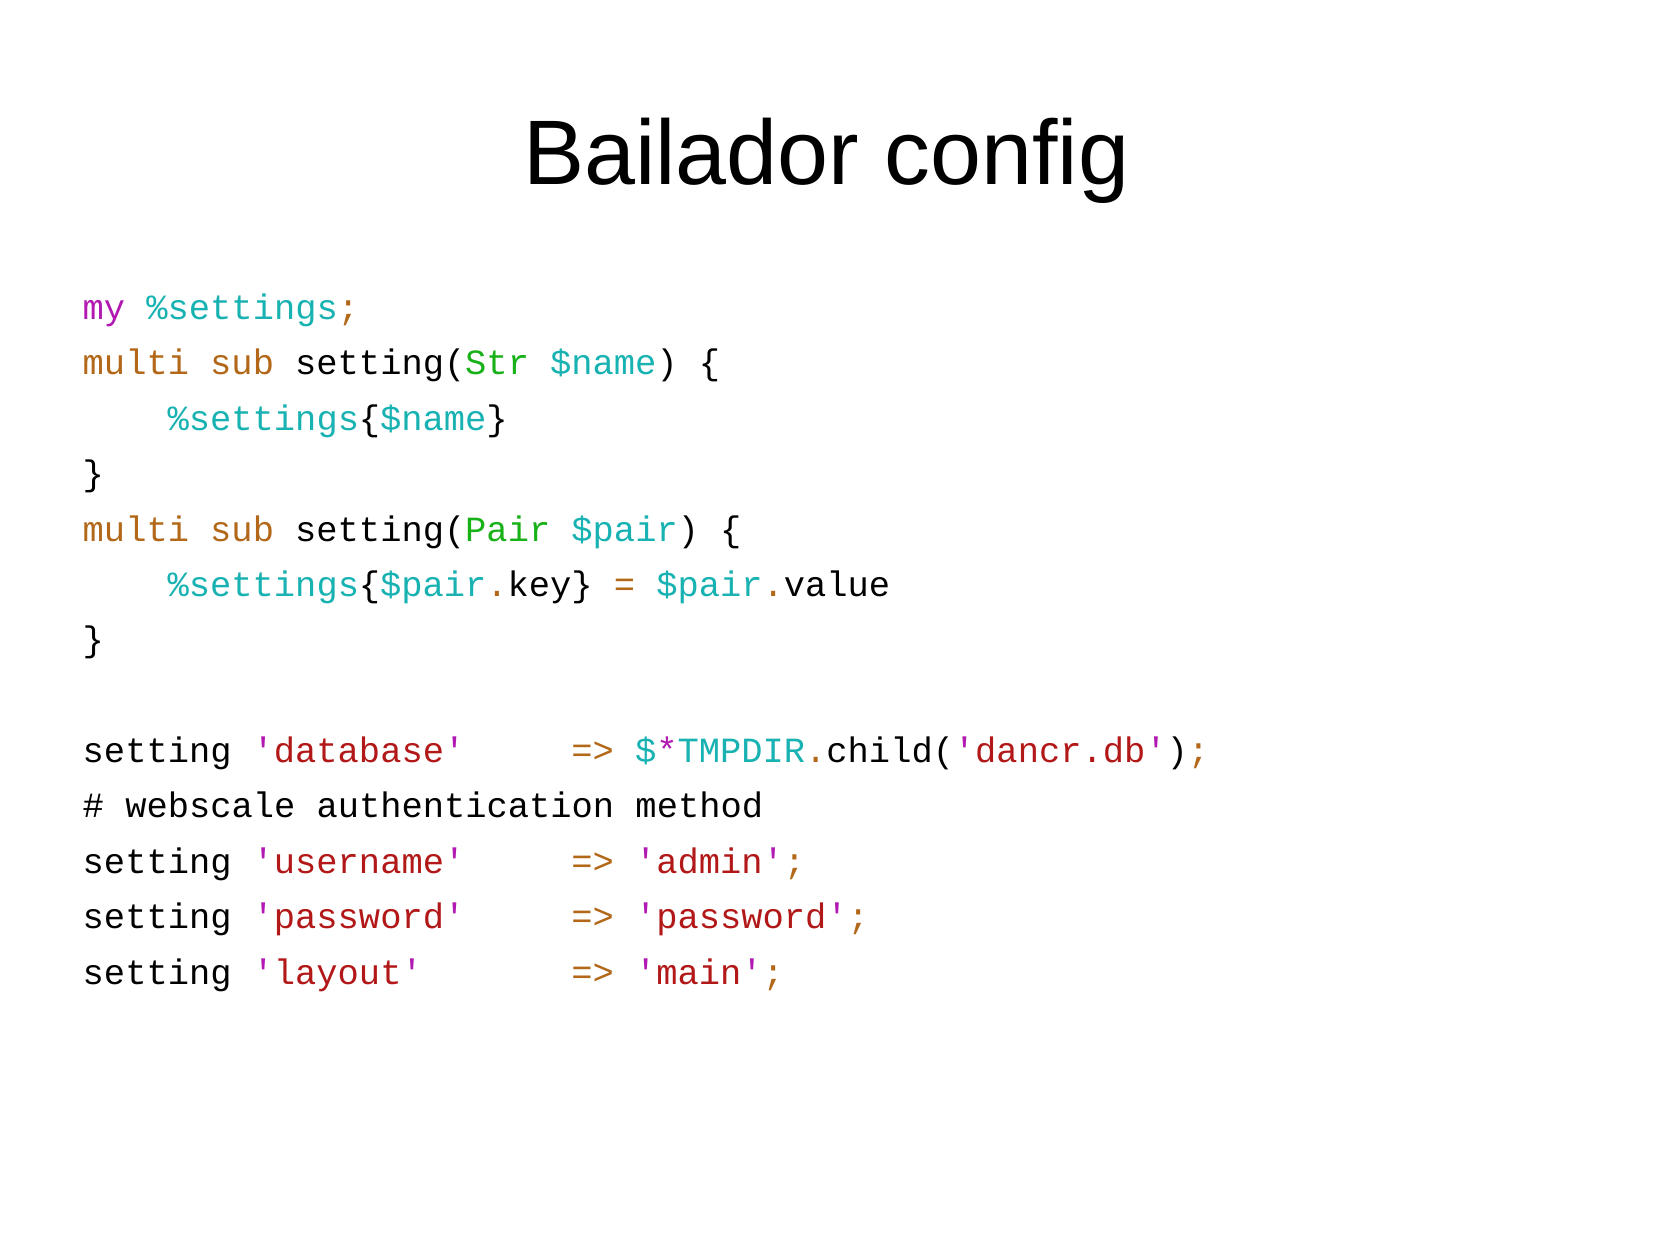

# Bailador config
my %settings;
multi sub setting(Str $name) {
 %settings{$name}
}
multi sub setting(Pair $pair) {
 %settings{$pair.key} = $pair.value
}
setting 'database' => $*TMPDIR.child('dancr.db');
# webscale authentication method
setting 'username' => 'admin';
setting 'password' => 'password';
setting 'layout' => 'main';